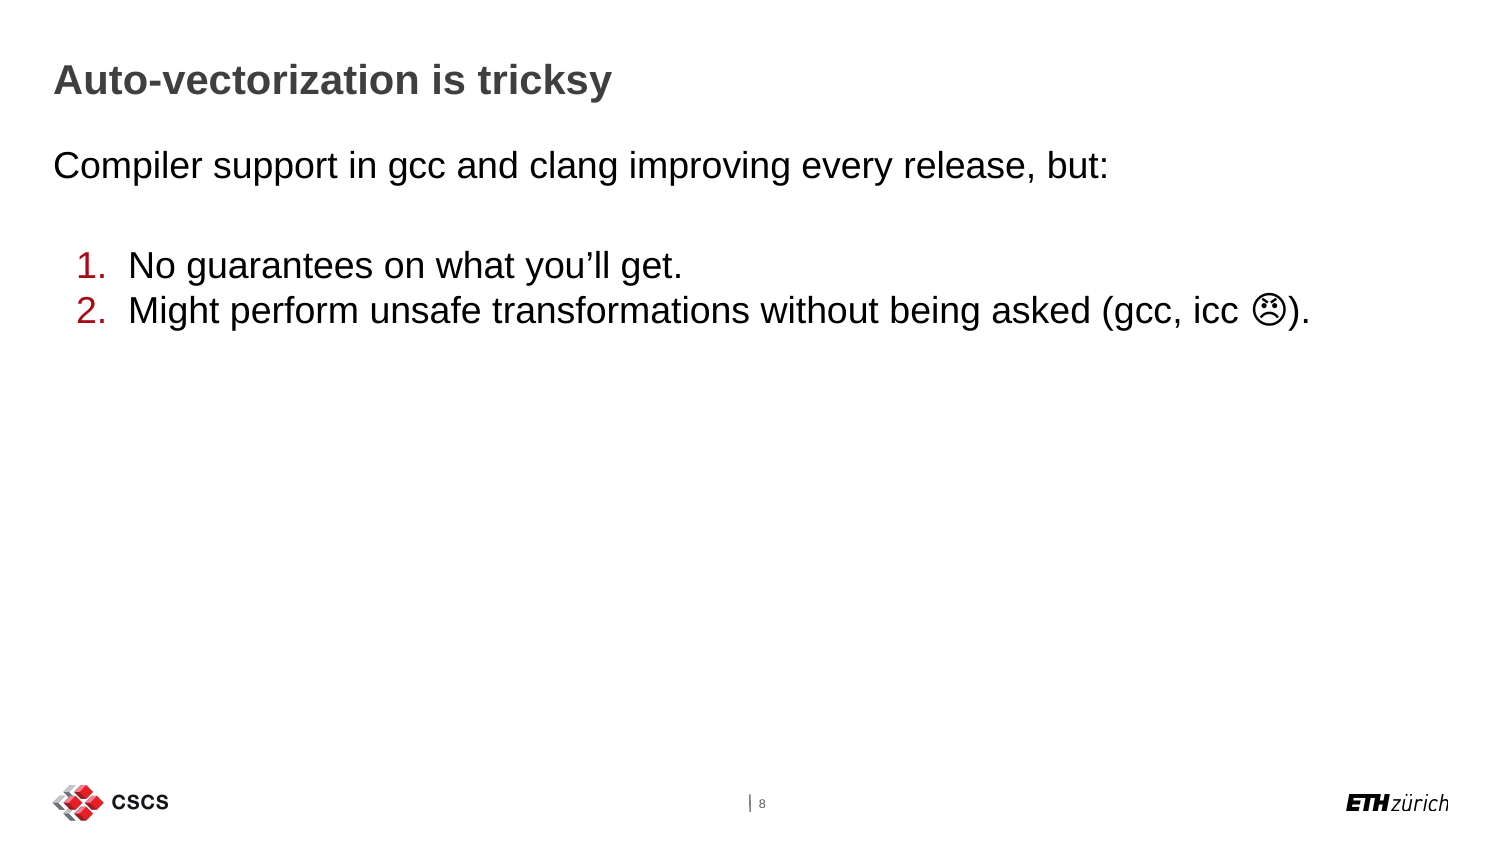

# Auto-vectorization is tricksy
Compiler support in gcc and clang improving every release, but:
No guarantees on what you’ll get.
Might perform unsafe transformations without being asked (gcc, icc 😠).